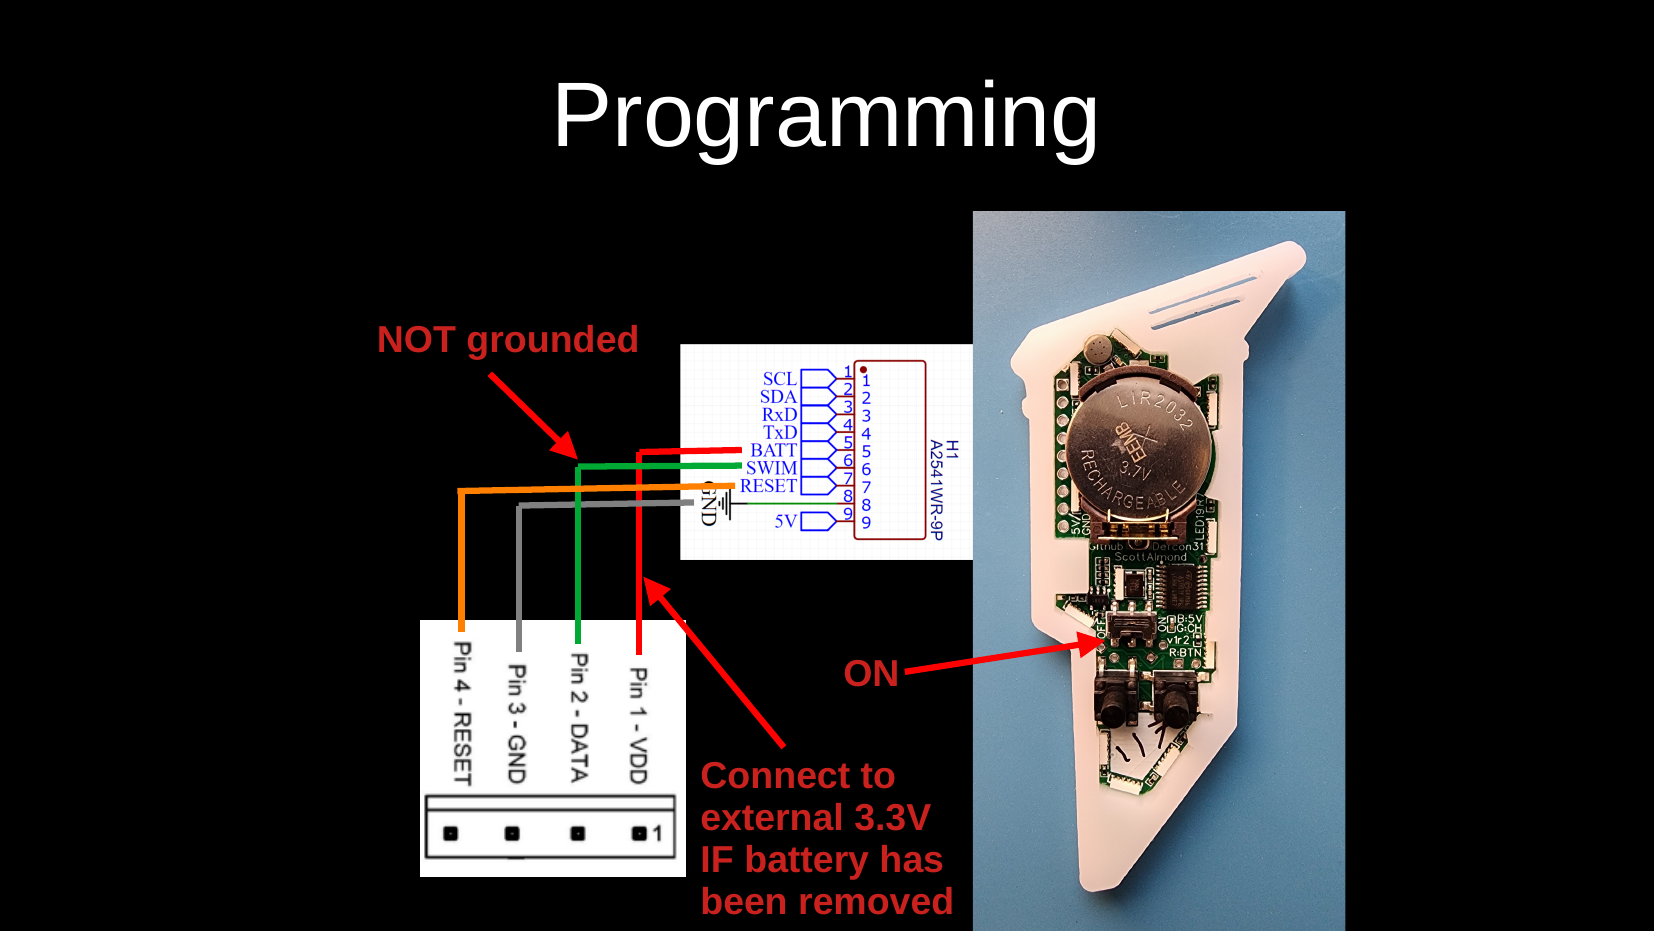

# Programming
NOT grounded
ON
Connect to
external 3.3V
IF battery has
been removed